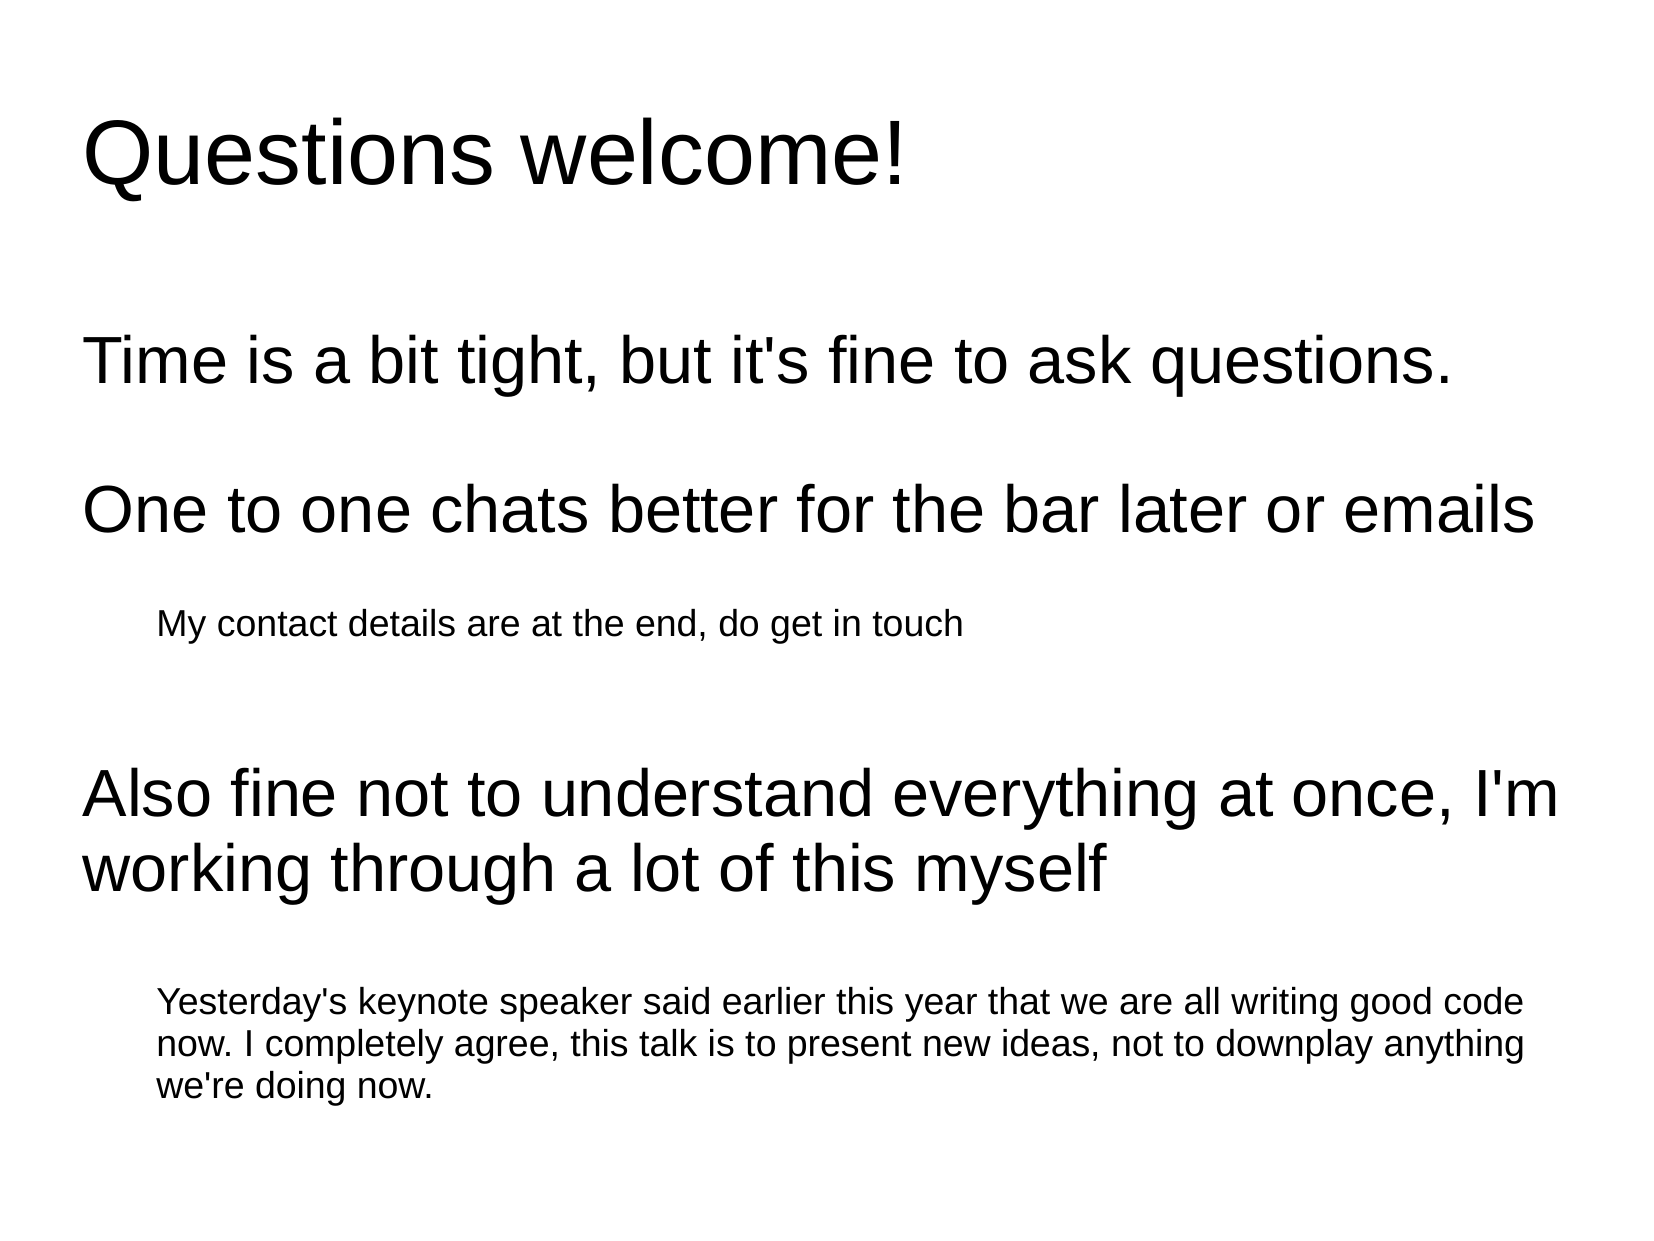

# Questions welcome!
Time is a bit tight, but it's fine to ask questions.
One to one chats better for the bar later or emails
	My contact details are at the end, do get in touch
Also fine not to understand everything at once, I'm working through a lot of this myself
	Yesterday's keynote speaker said earlier this year that we are all writing good code 		now. I completely agree, this talk is to present new ideas, not to downplay anything
	we're doing now.